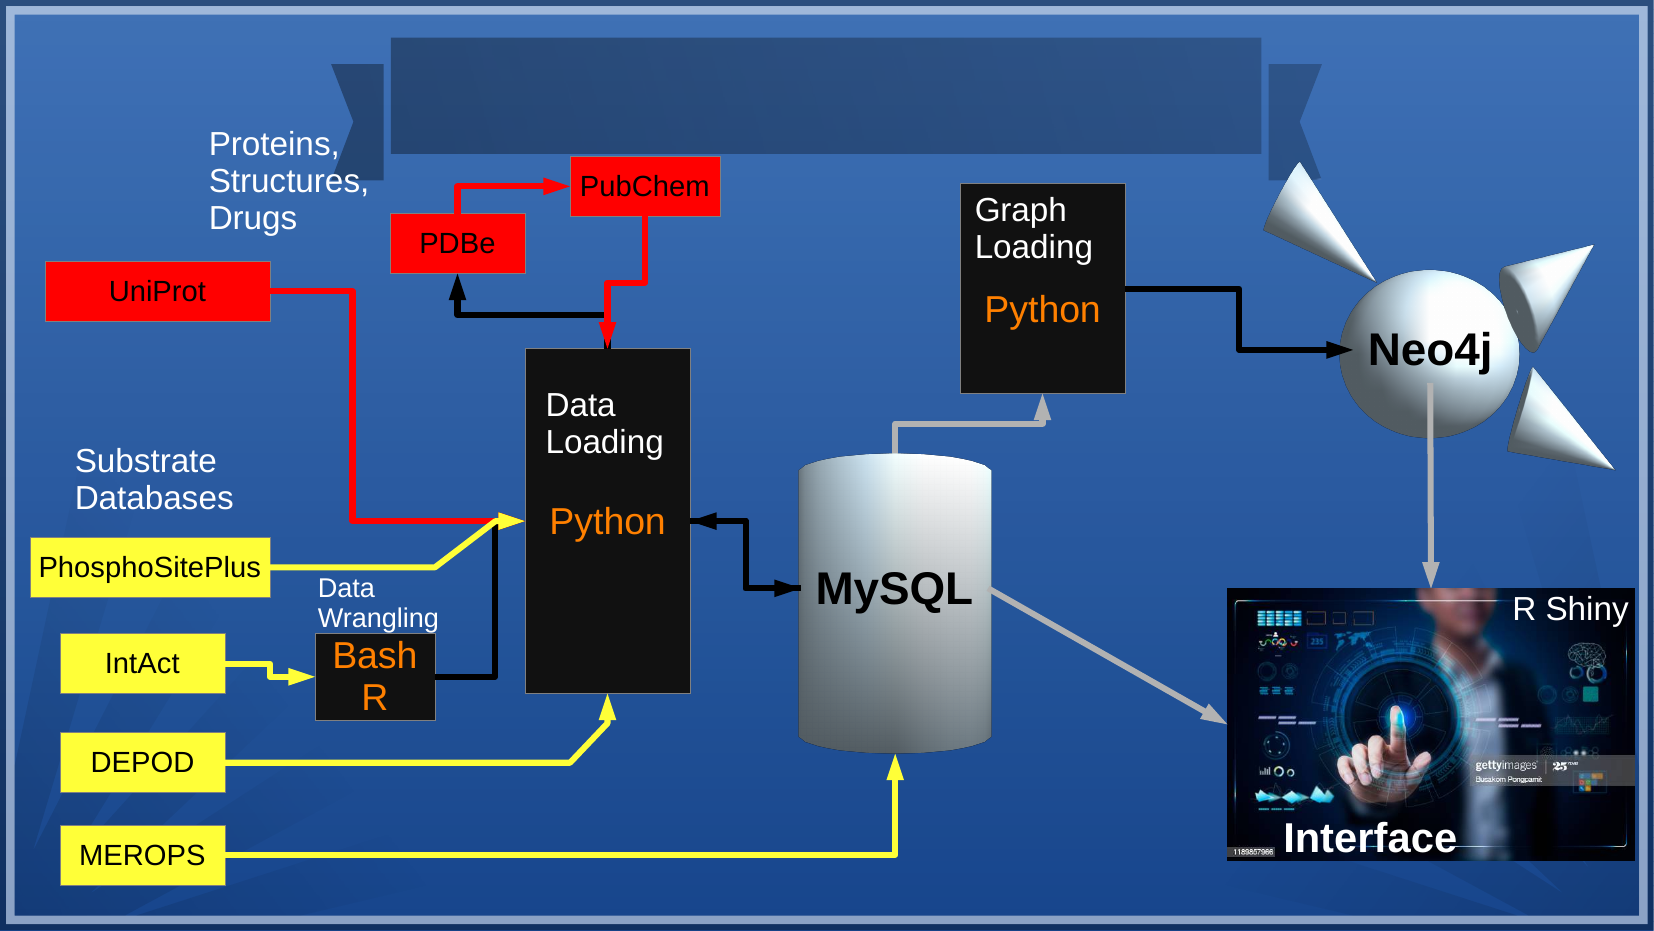

Proteins,
Structures,
Drugs
PubChem
Python
Graph
Loading
PDBe
UniProt
Neo4j
Python
Data
Loading
Substrate
Databases
PhosphoSitePlus
MySQL
Data
Wrangling
 R Shiny
IntAct
Bash
R
DEPOD
Interface
MEROPS